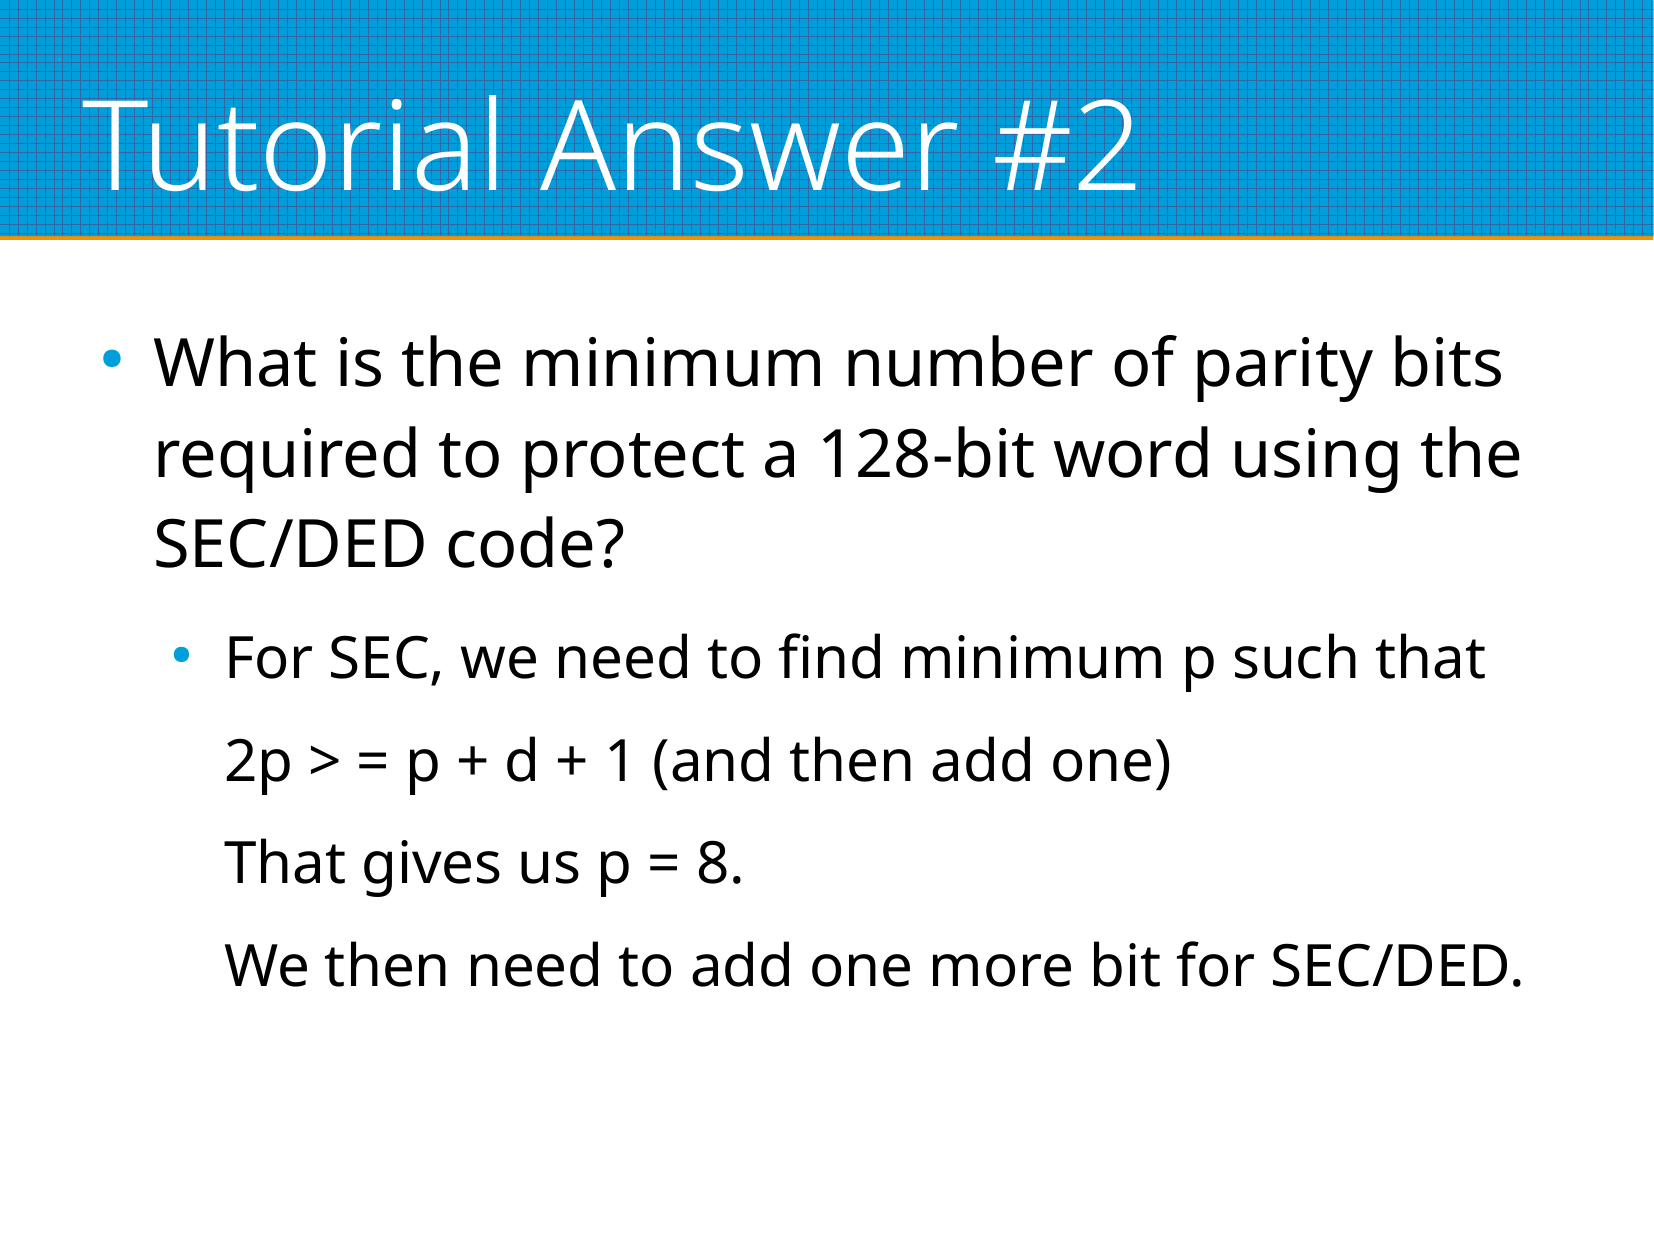

# Tutorial Answer #2
What is the minimum number of parity bits required to protect a 128-bit word using the SEC/DED code?
For SEC, we need to find minimum p such that
2p > = p + d + 1 (and then add one)
That gives us p = 8.
We then need to add one more bit for SEC/DED.